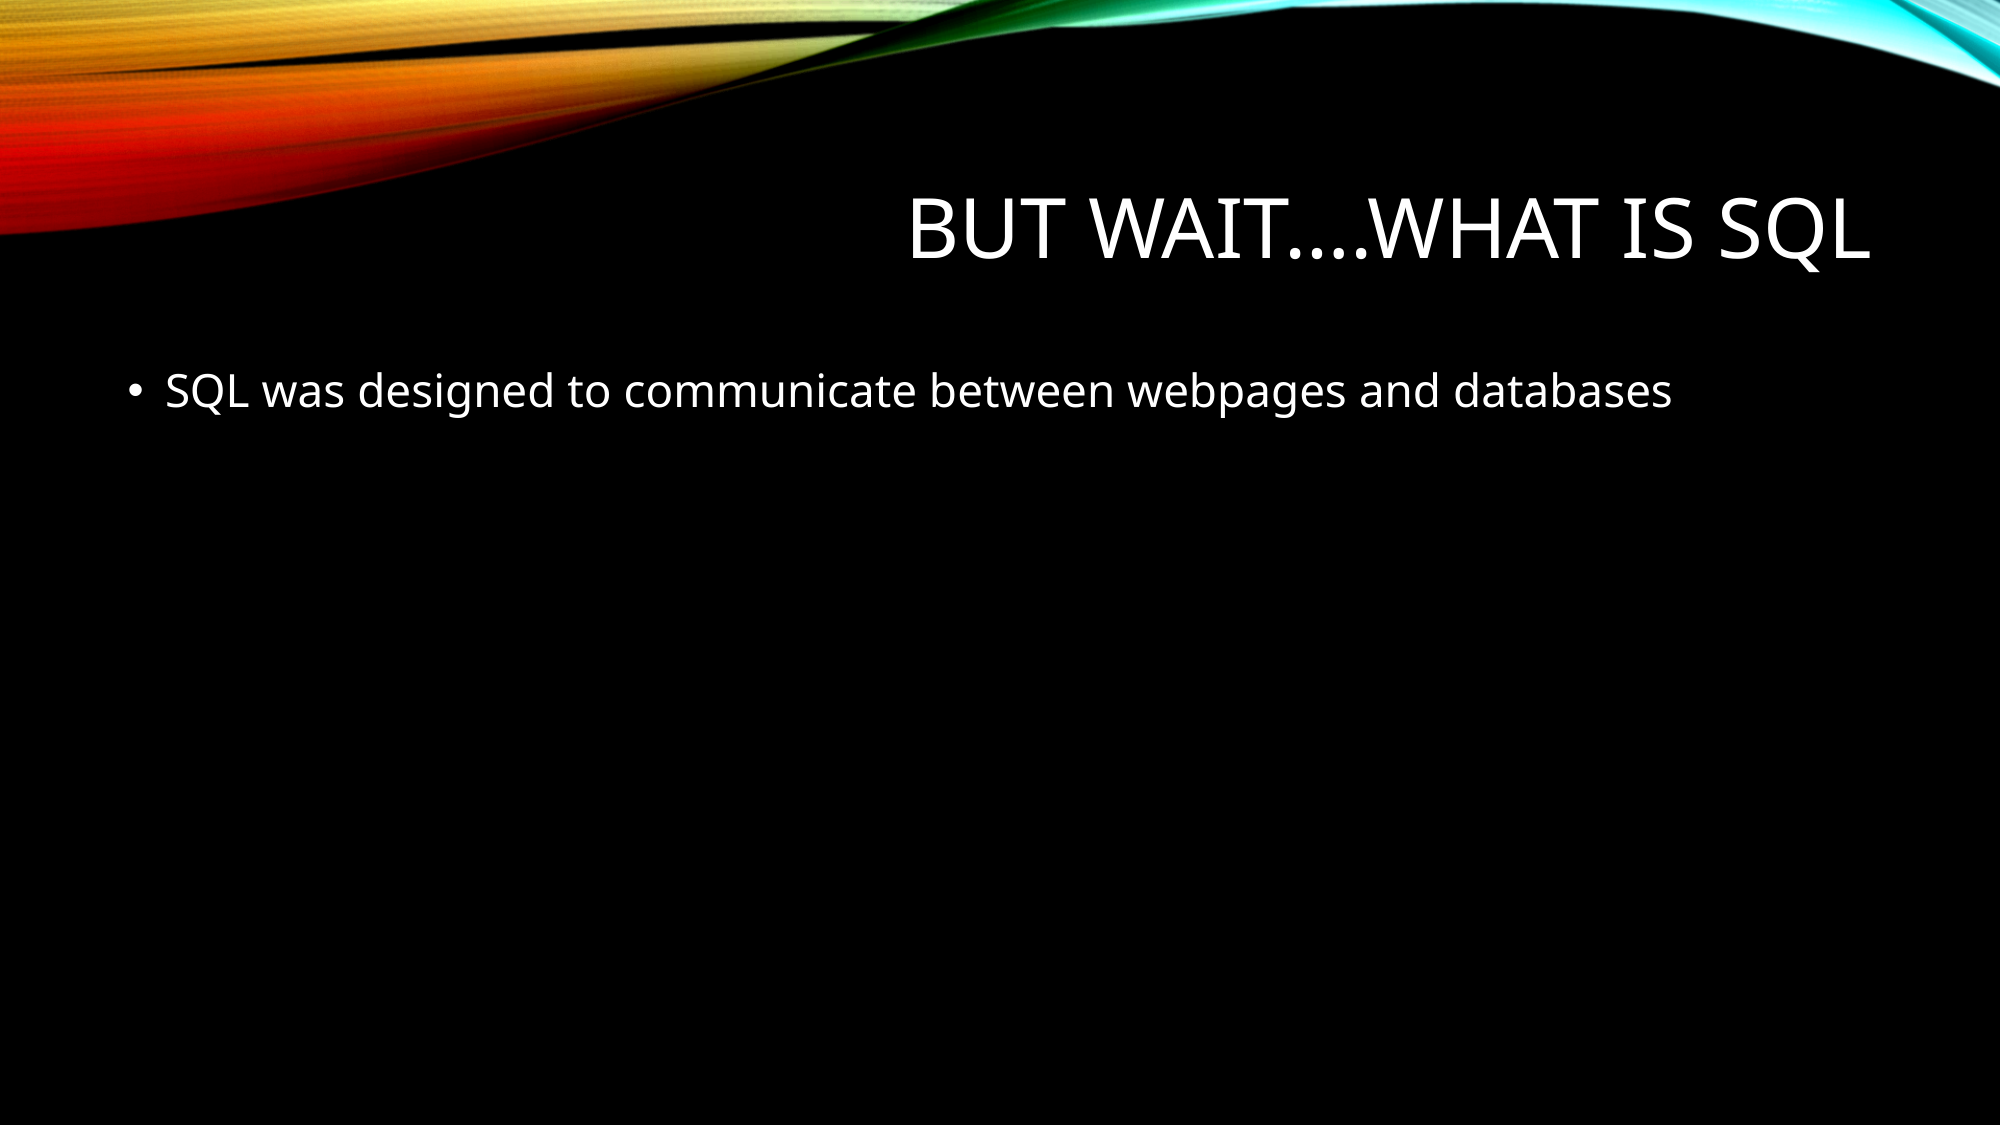

# But wait….what is SQL
SQL was designed to communicate between webpages and databases